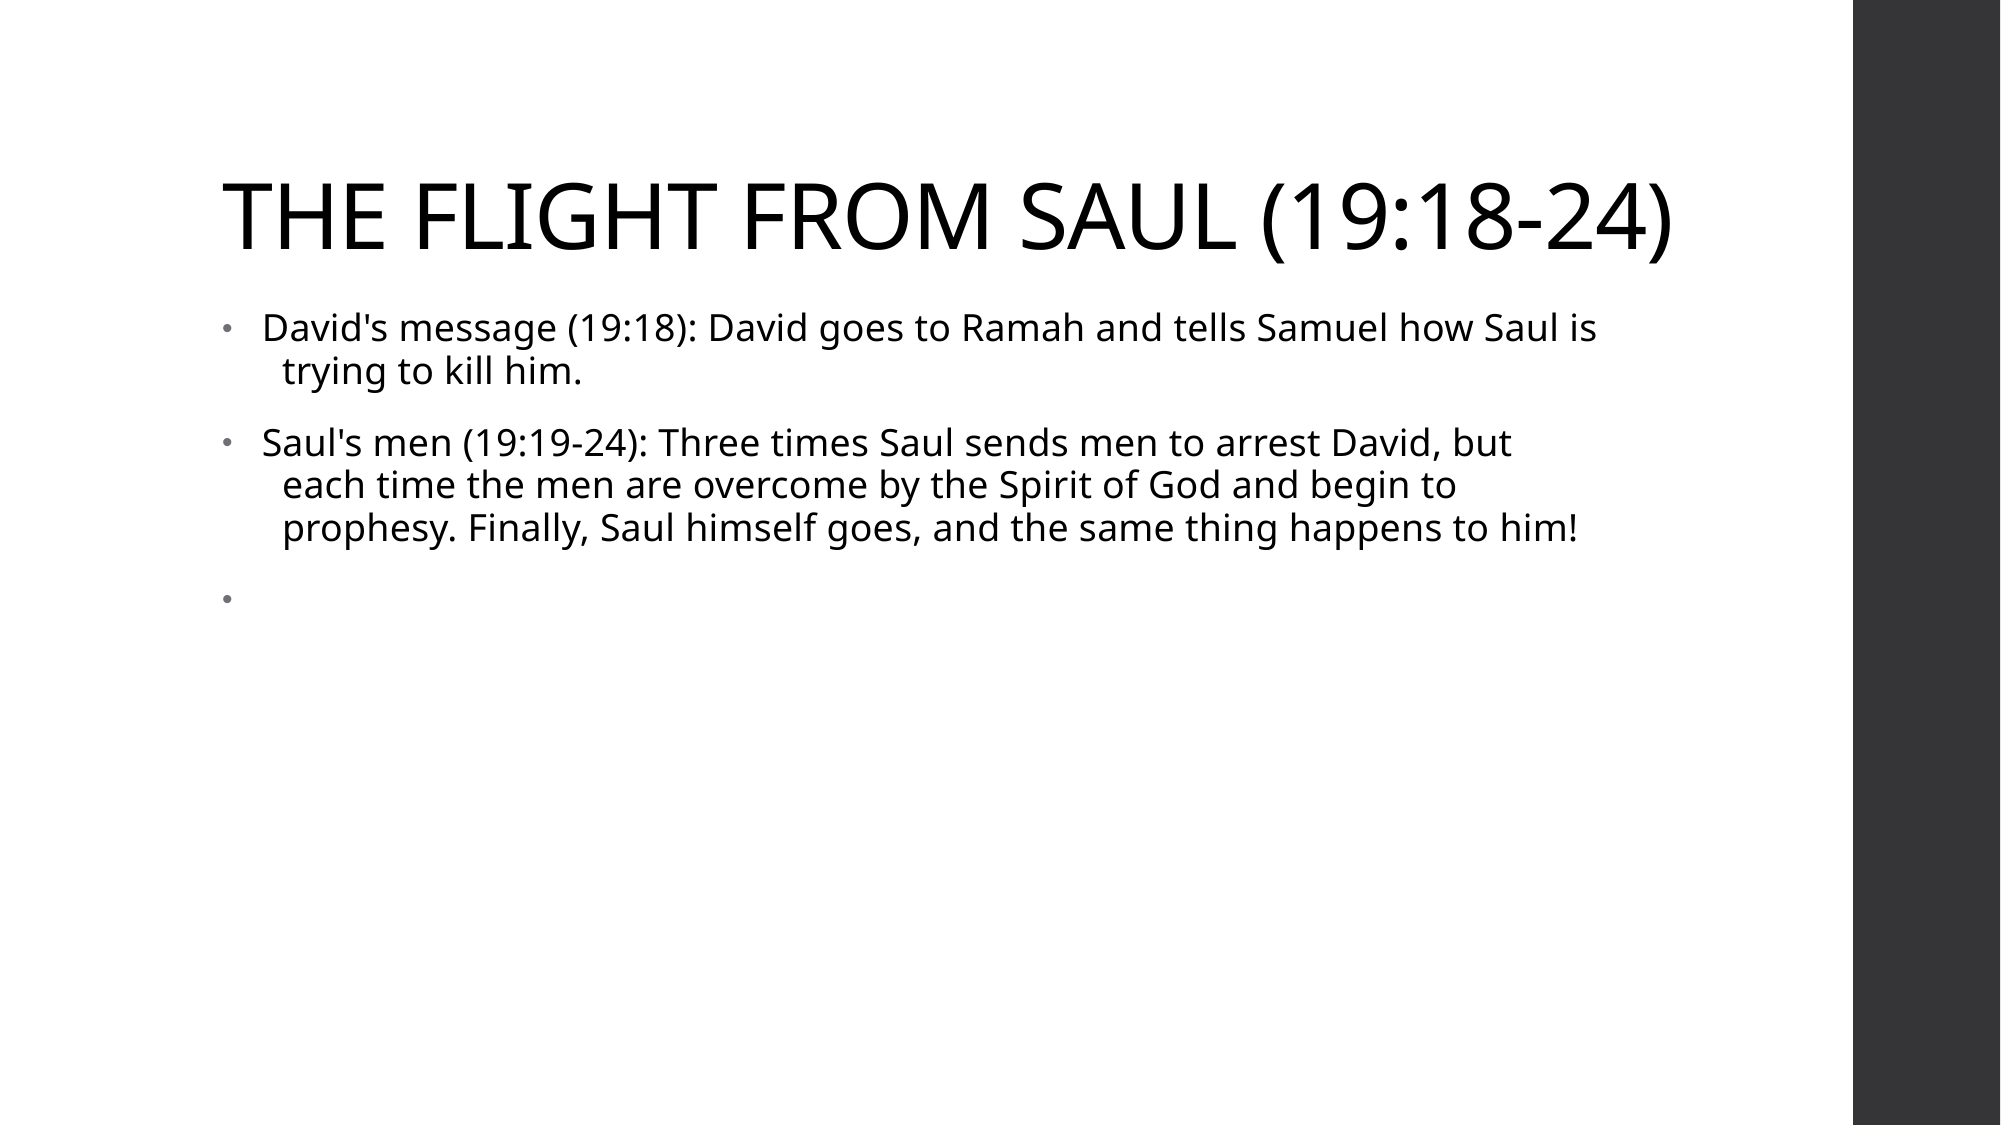

# THE FLIGHT FROM SAUL (19:18-24)
 David's message (19:18): David goes to Ramah and tells Samuel how Saul is trying to kill him.
 Saul's men (19:19-24): Three times Saul sends men to arrest David, but each time the men are overcome by the Spirit of God and begin to prophesy. Finally, Saul himself goes, and the same thing happens to him!